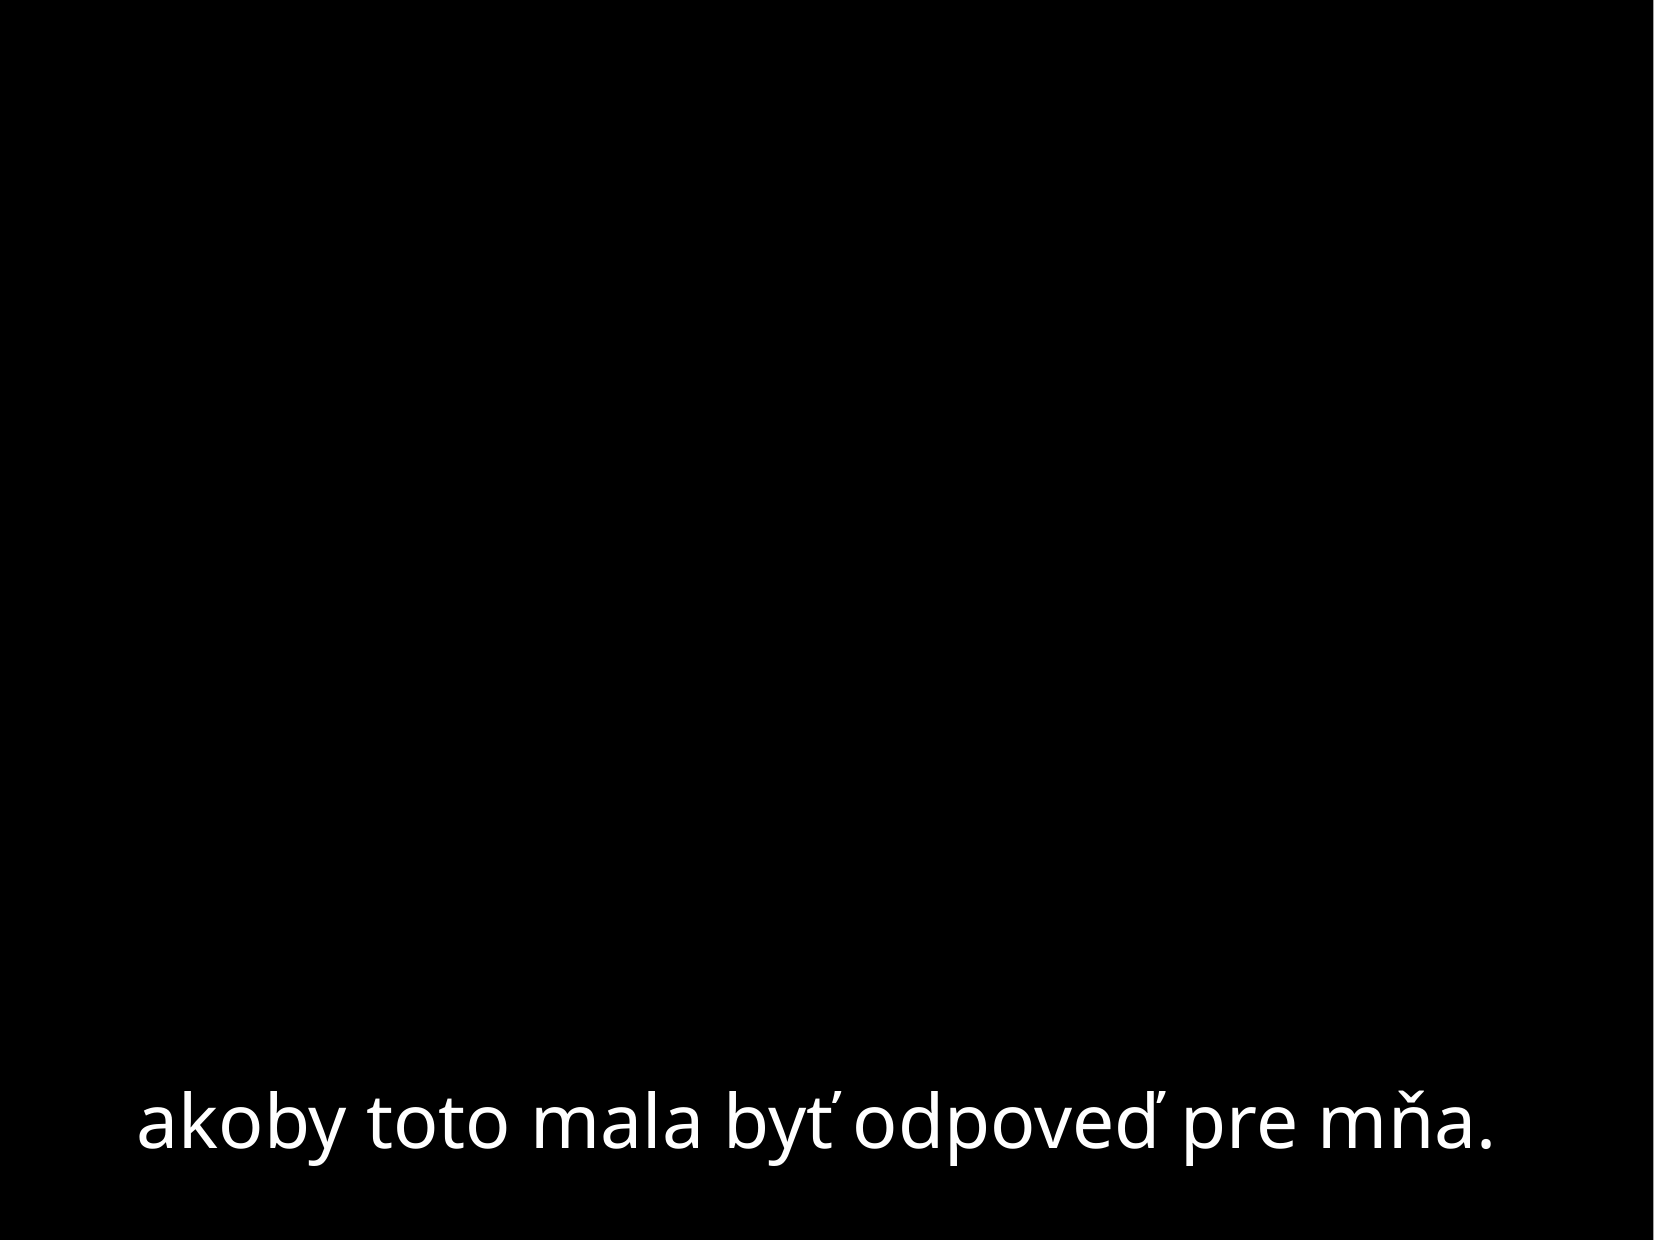

# akoby toto mala byť odpoveď pre mňa.